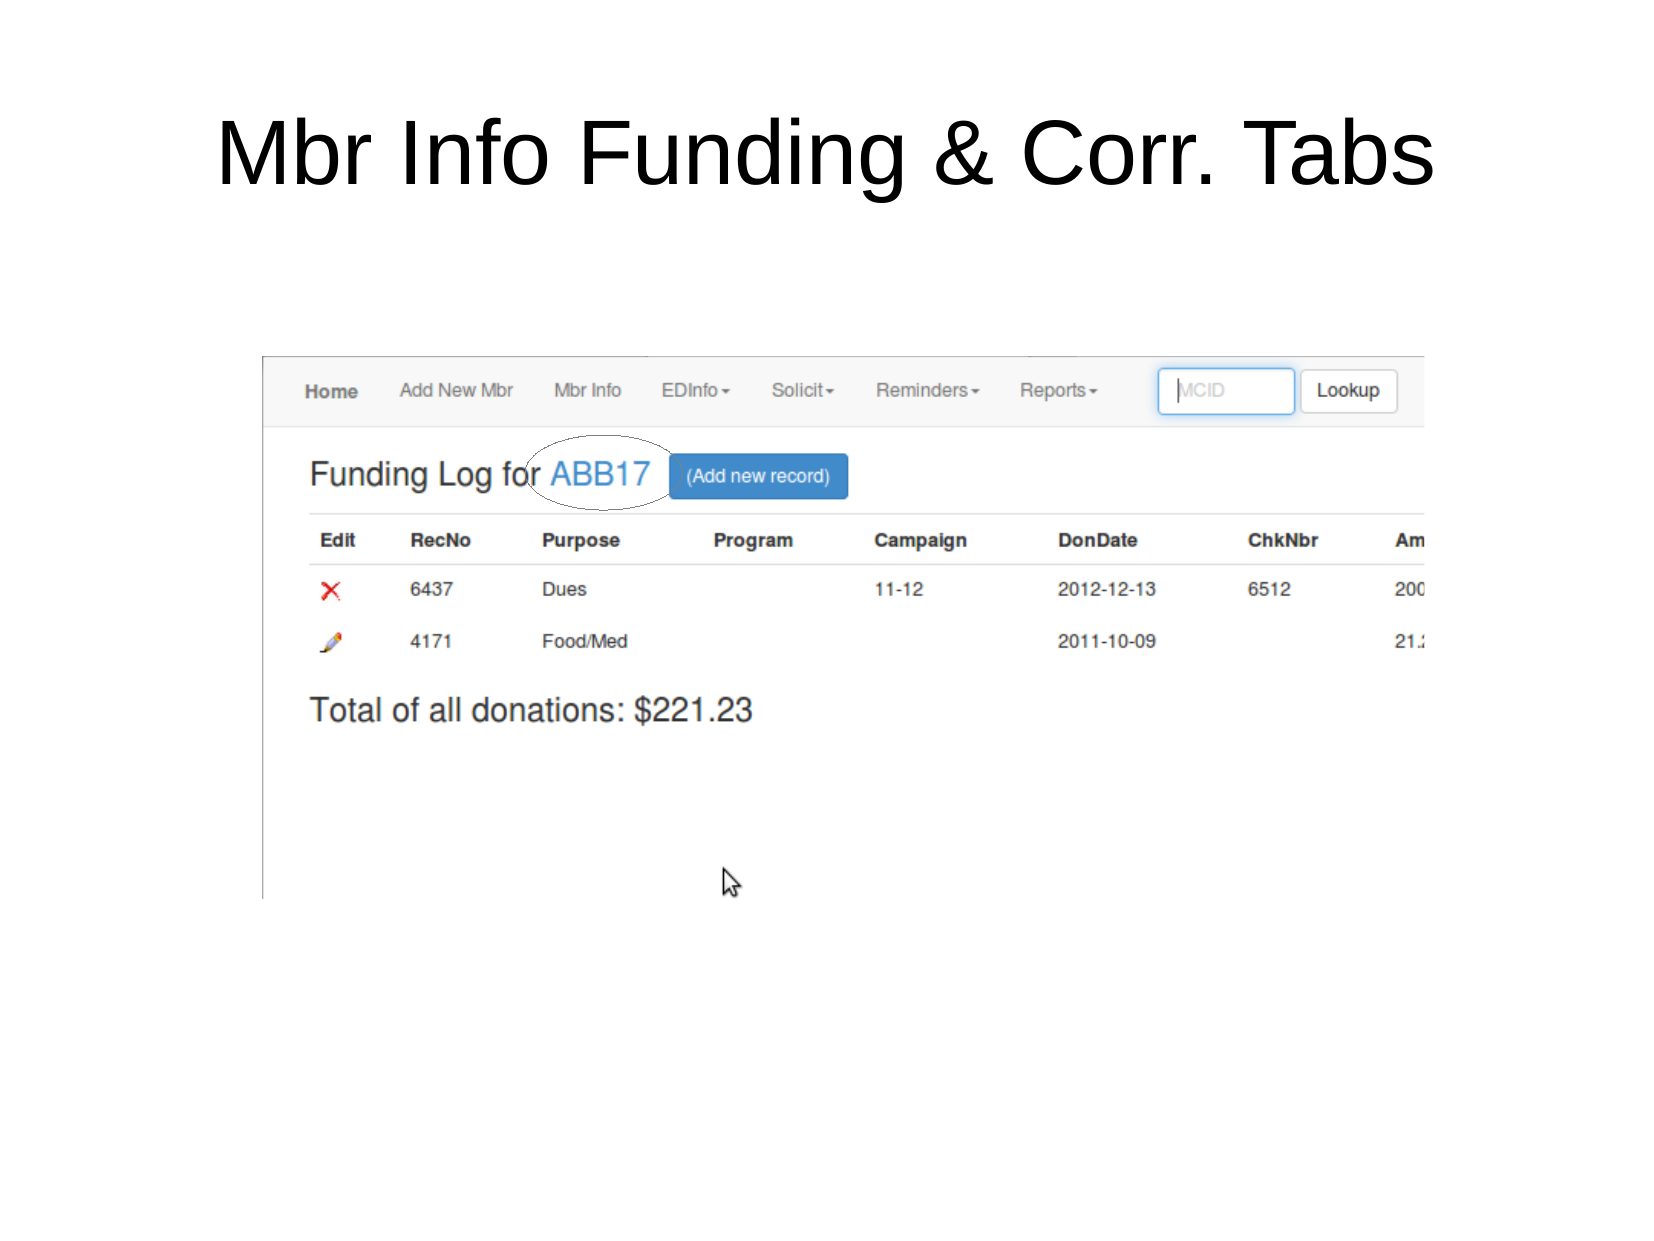

# Mbr Info Funding & Corr. Tabs